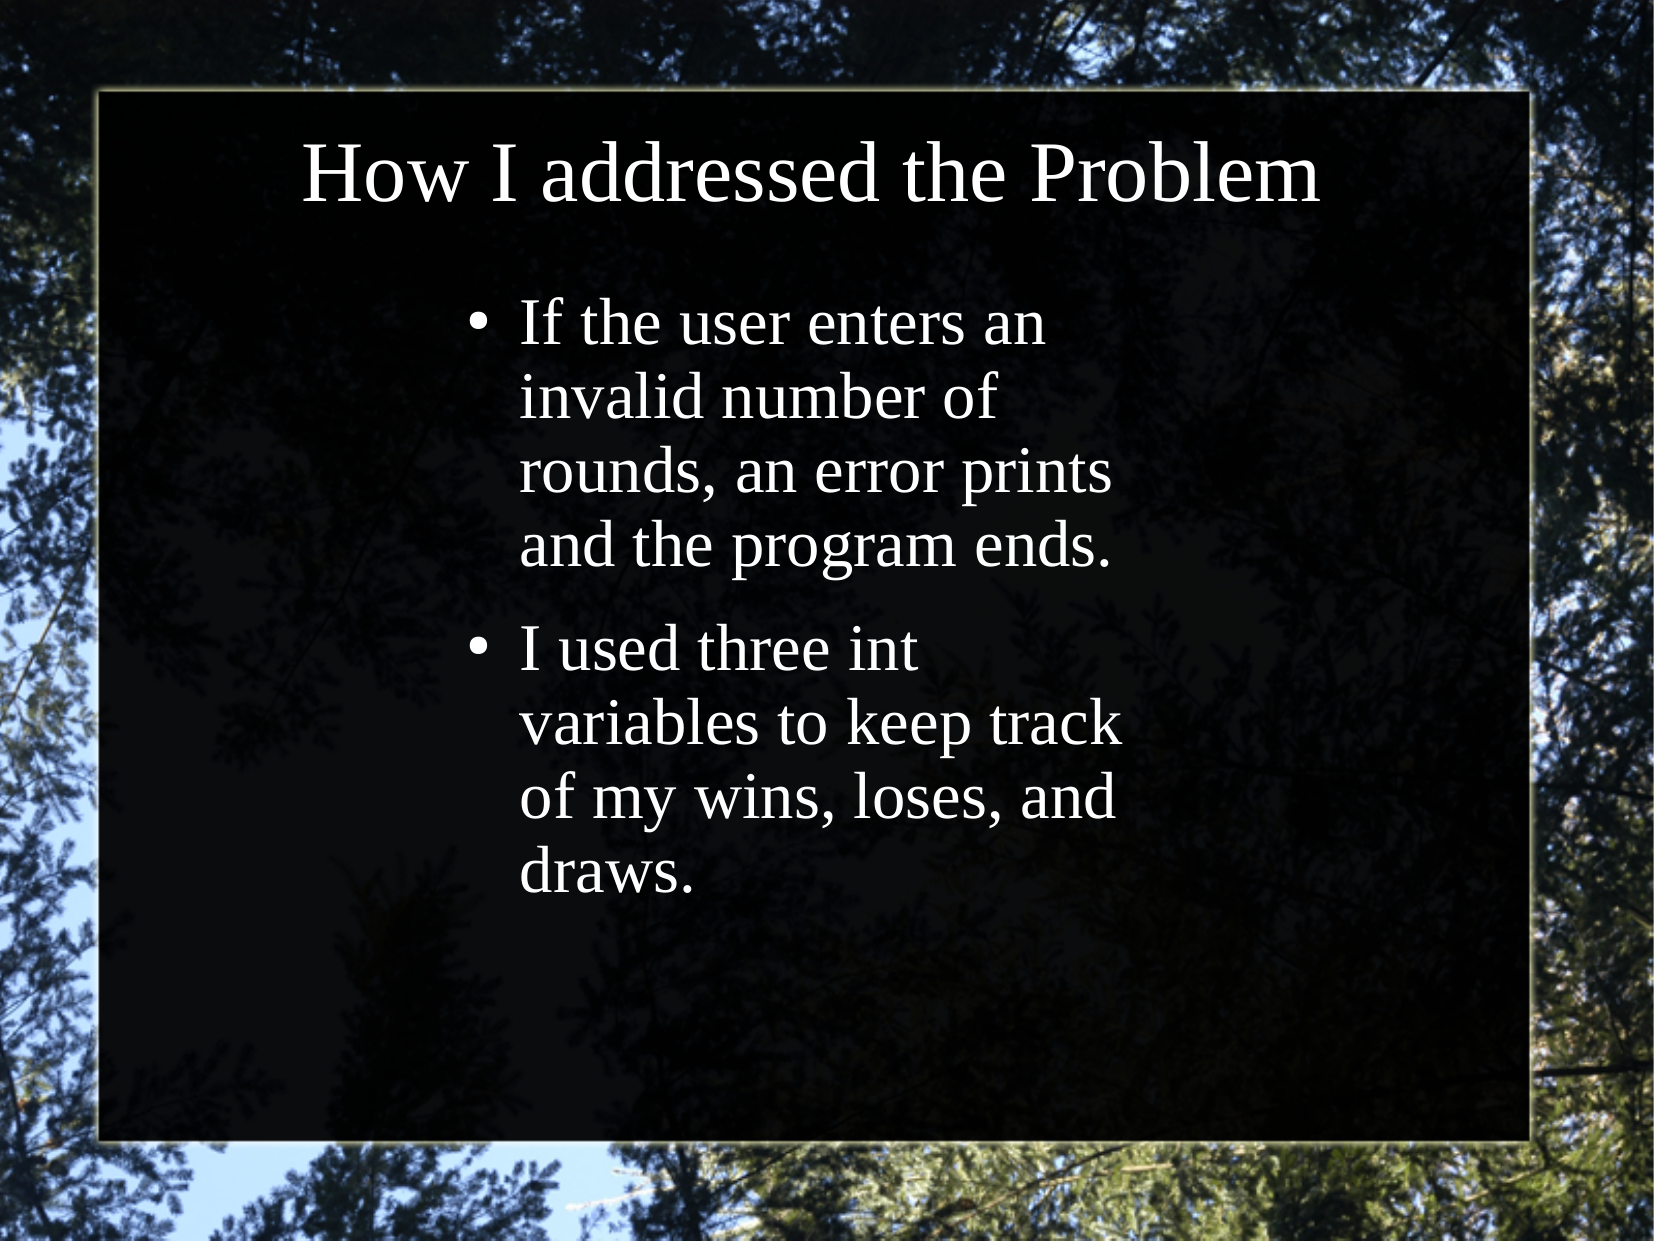

# How I addressed the Problem
If the user enters an invalid number of rounds, an error prints and the program ends.
I used three int variables to keep track of my wins, loses, and draws.